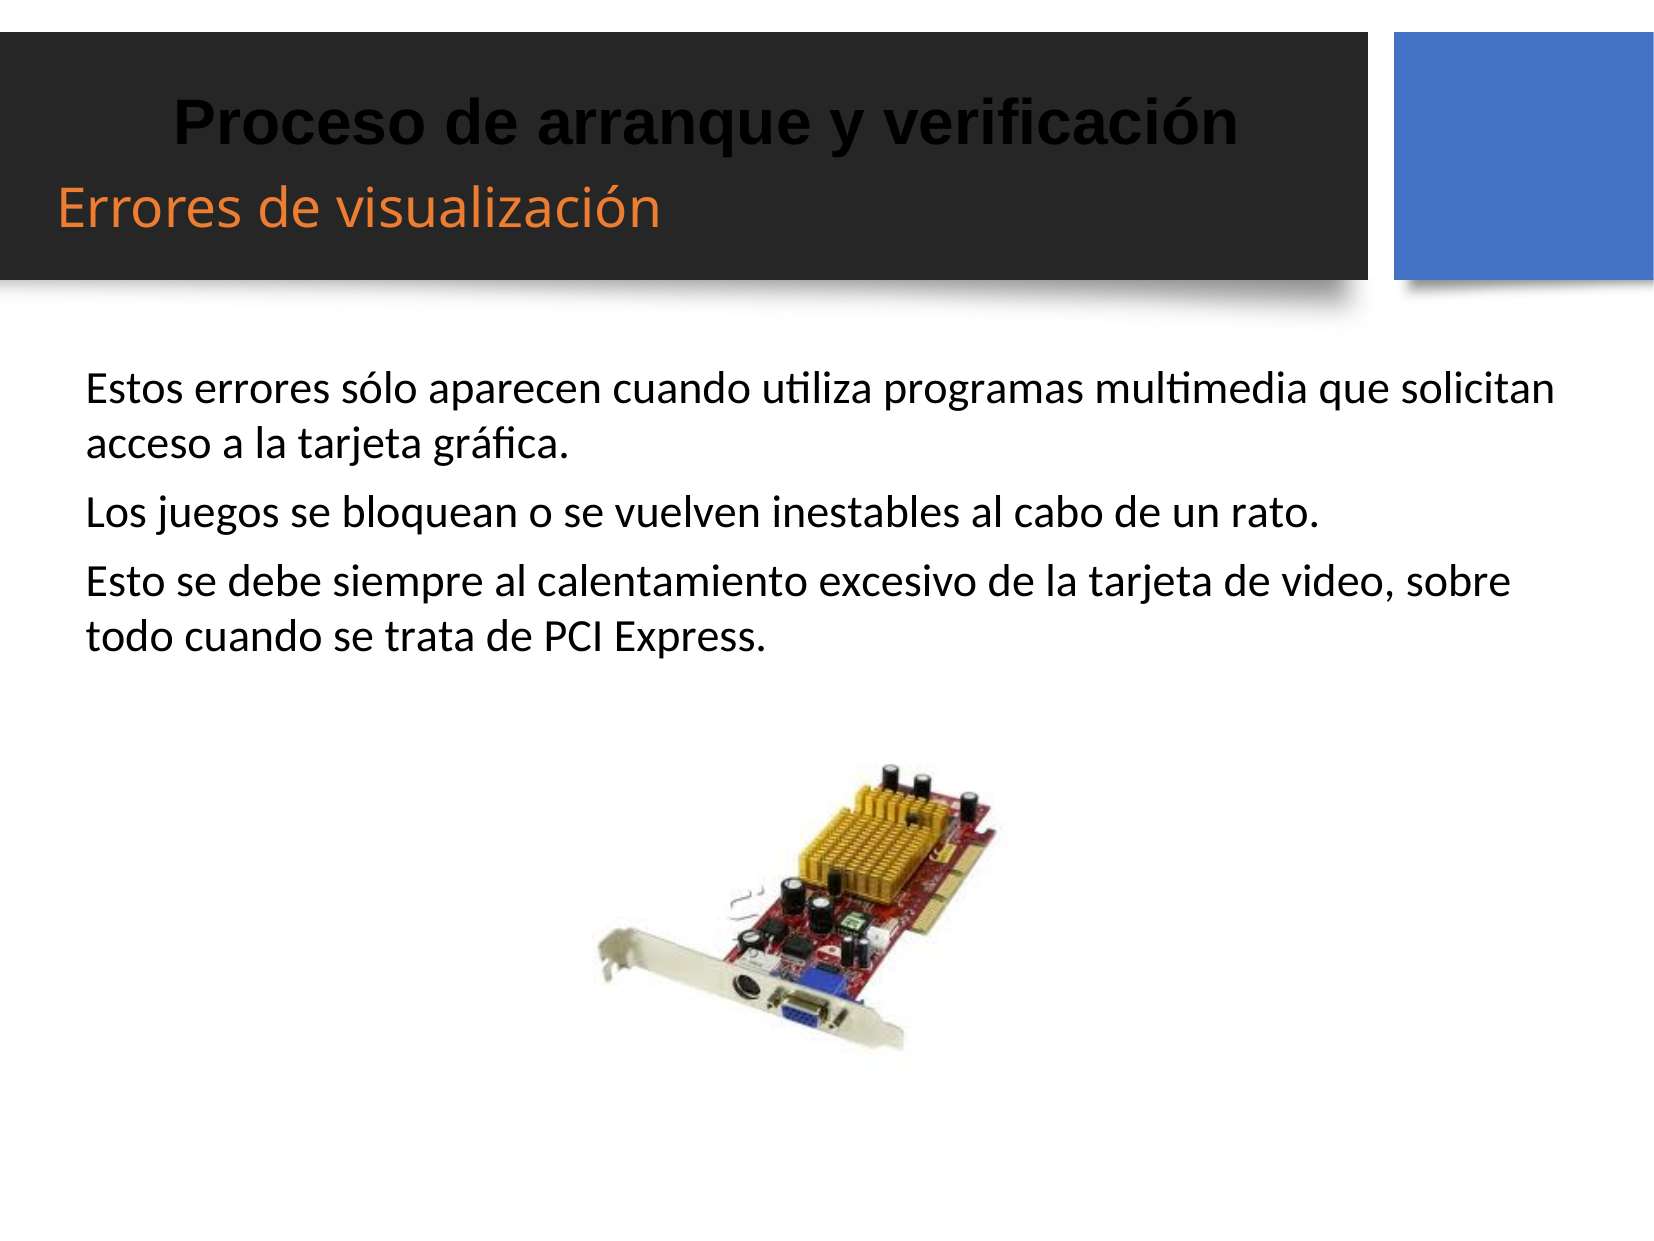

Proceso de arranque y verificación
Errores de visualización
# Estos errores sólo aparecen cuando utiliza programas multimedia que solicitan acceso a la tarjeta gráfica.
Los juegos se bloquean o se vuelven inestables al cabo de un rato.
Esto se debe siempre al calentamiento excesivo de la tarjeta de video, sobre todo cuando se trata de PCI Express.